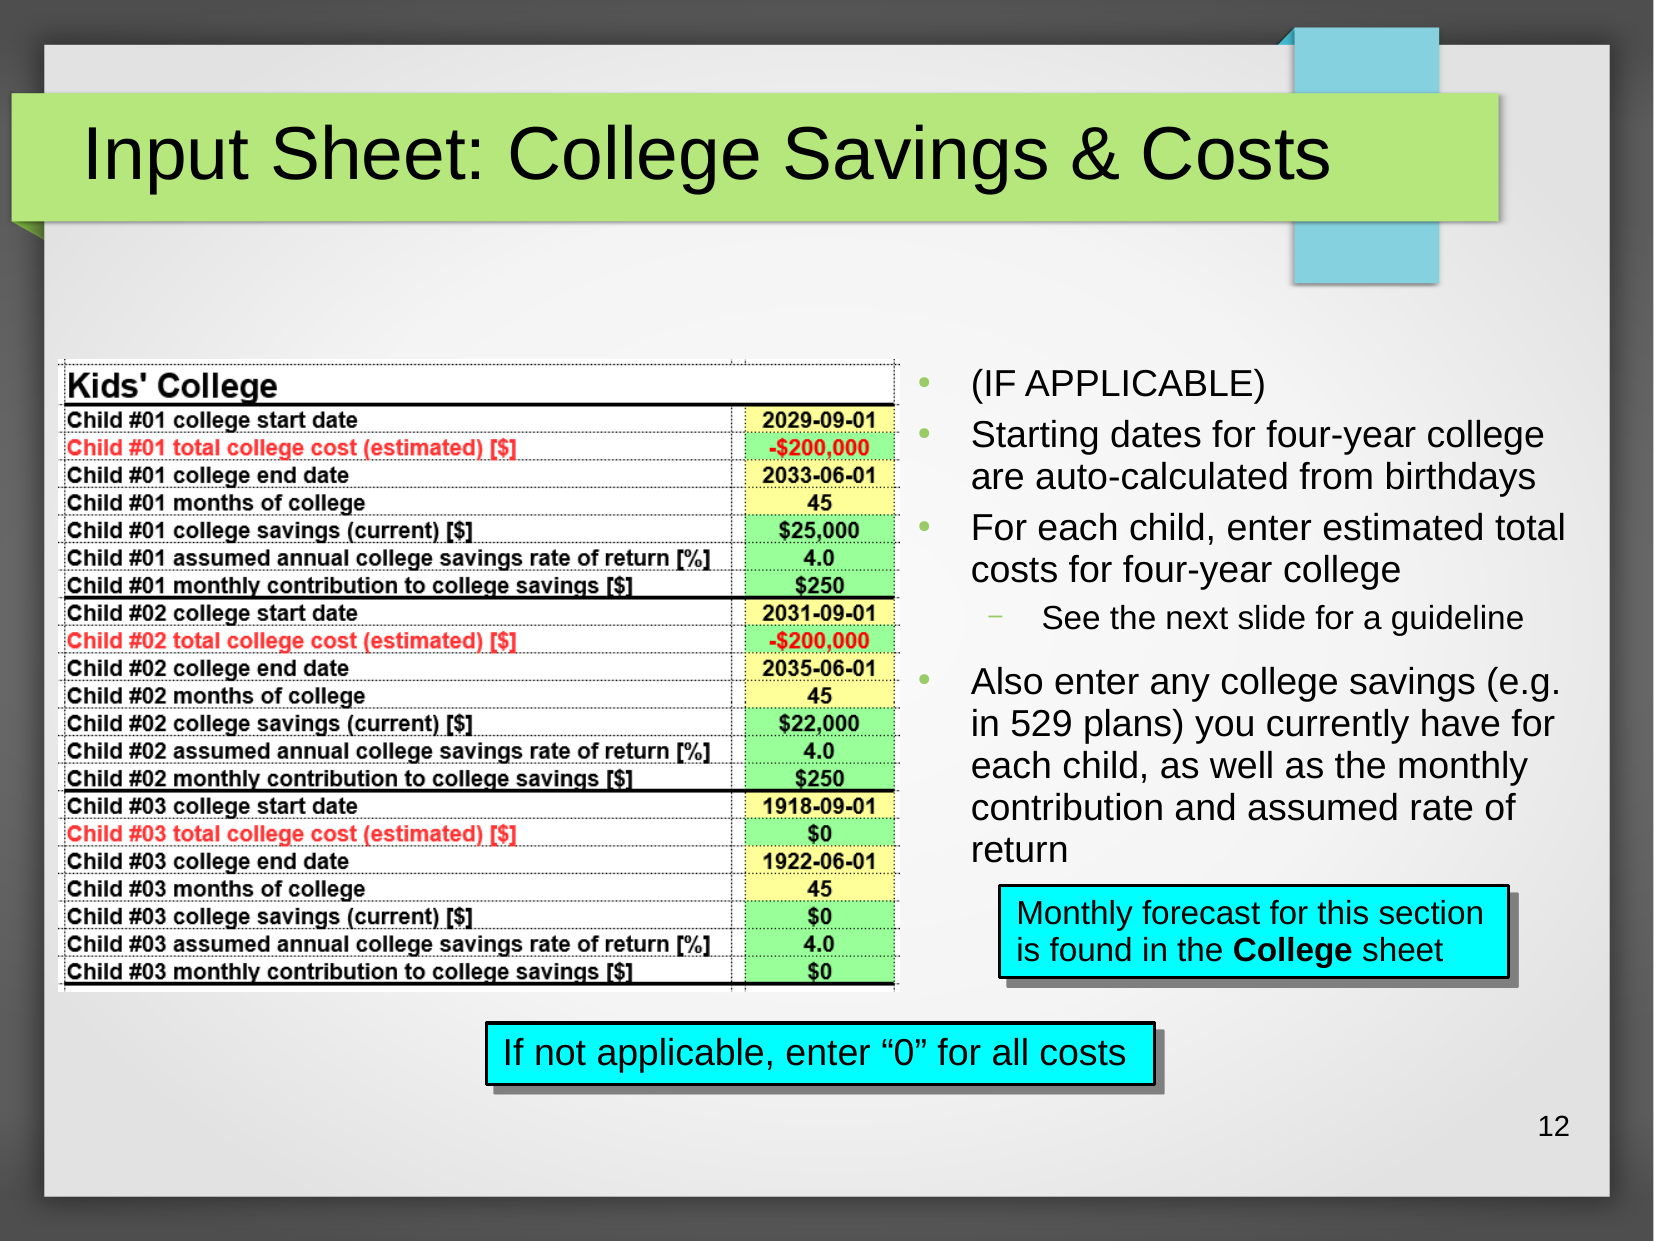

# Input Sheet: College Savings & Costs
(IF APPLICABLE)
Starting dates for four-year college are auto-calculated from birthdays
For each child, enter estimated total costs for four-year college
See the next slide for a guideline
Also enter any college savings (e.g. in 529 plans) you currently have for each child, as well as the monthly contribution and assumed rate of return
Monthly forecast for this section
is found in the College sheet
If not applicable, enter “0” for all costs
12